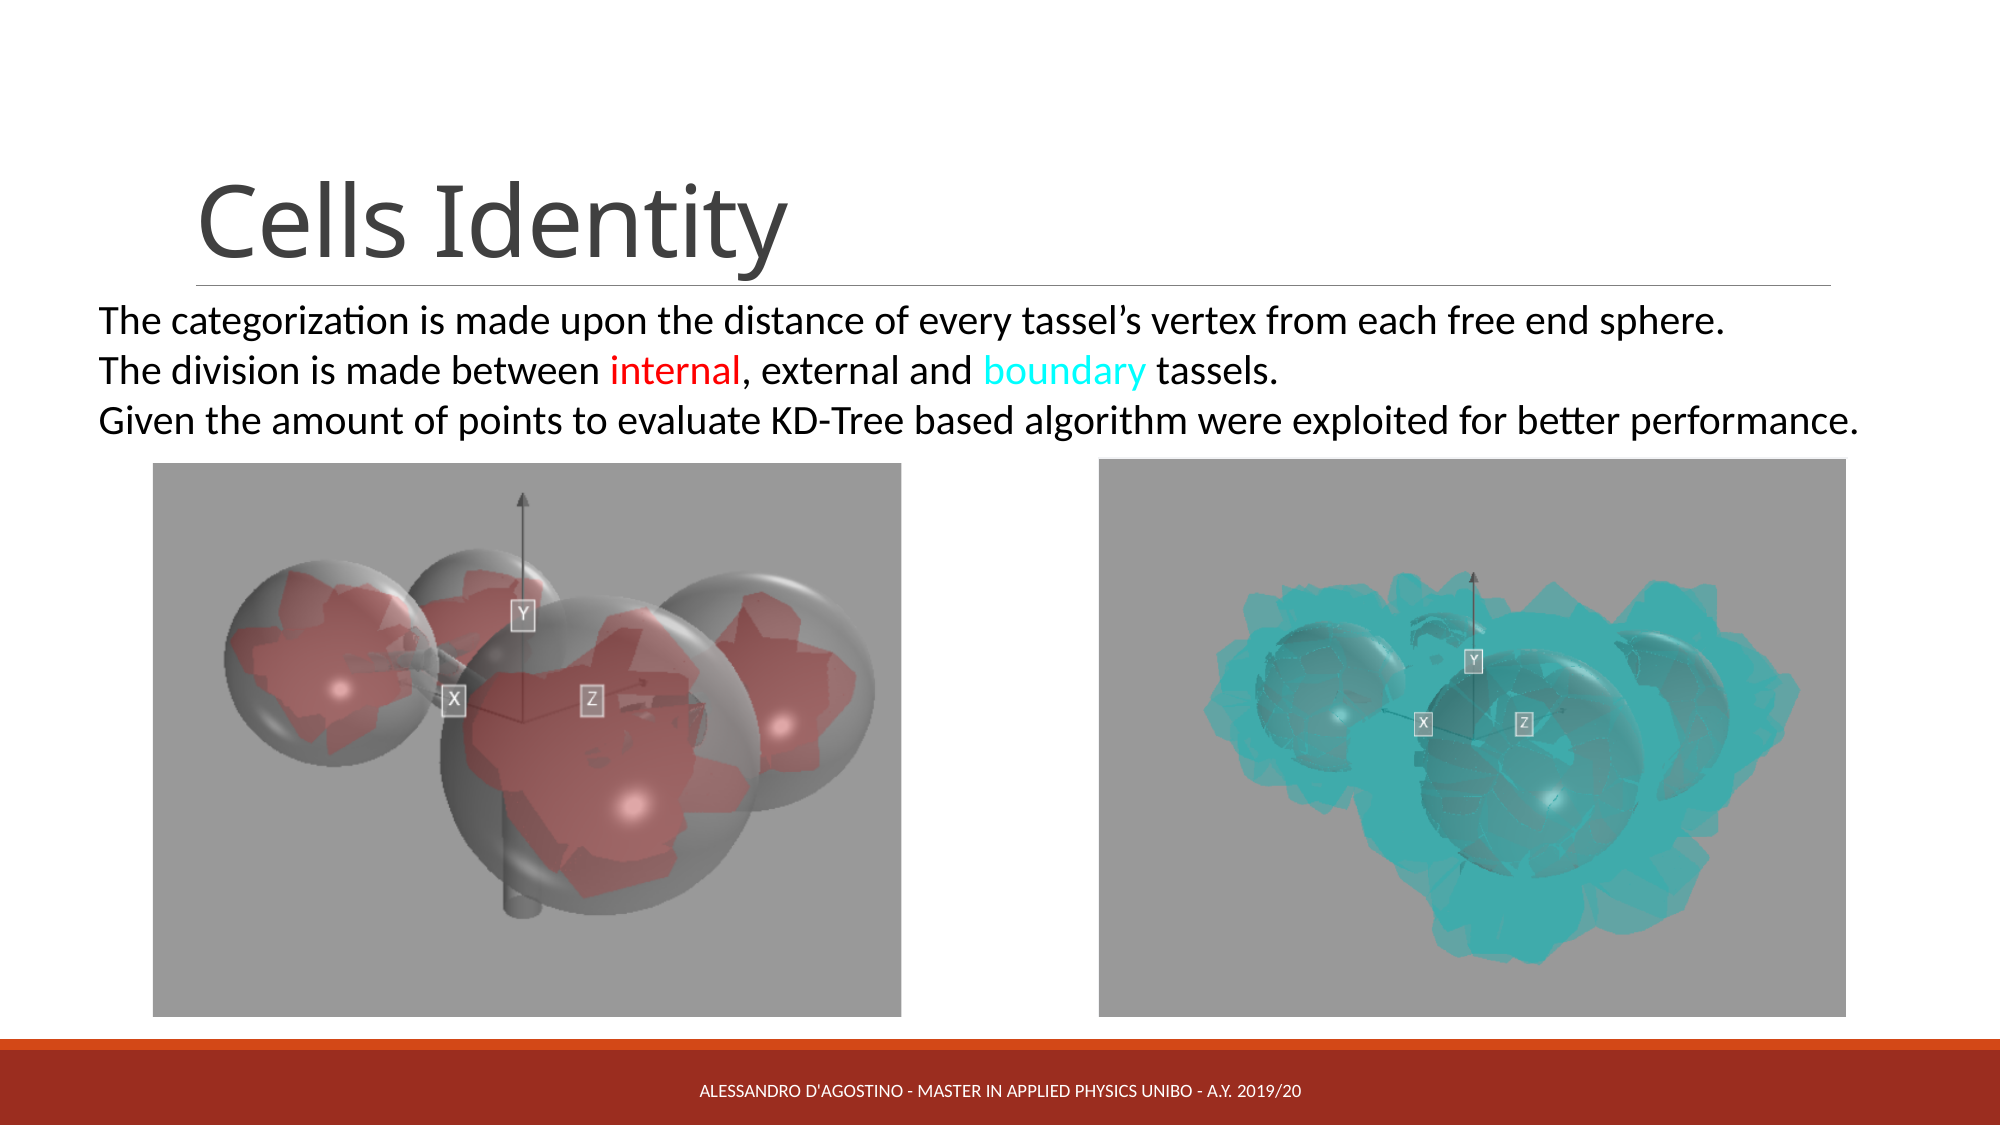

# Cells Identity
The categorization is made upon the distance of every tassel’s vertex from each free end sphere.
The division is made between internal, external and boundary tassels.
Given the amount of points to evaluate KD-Tree based algorithm were exploited for better performance.
Alessandro d'Agostino - Master in Applied Physics UniBo - a.y. 2019/20